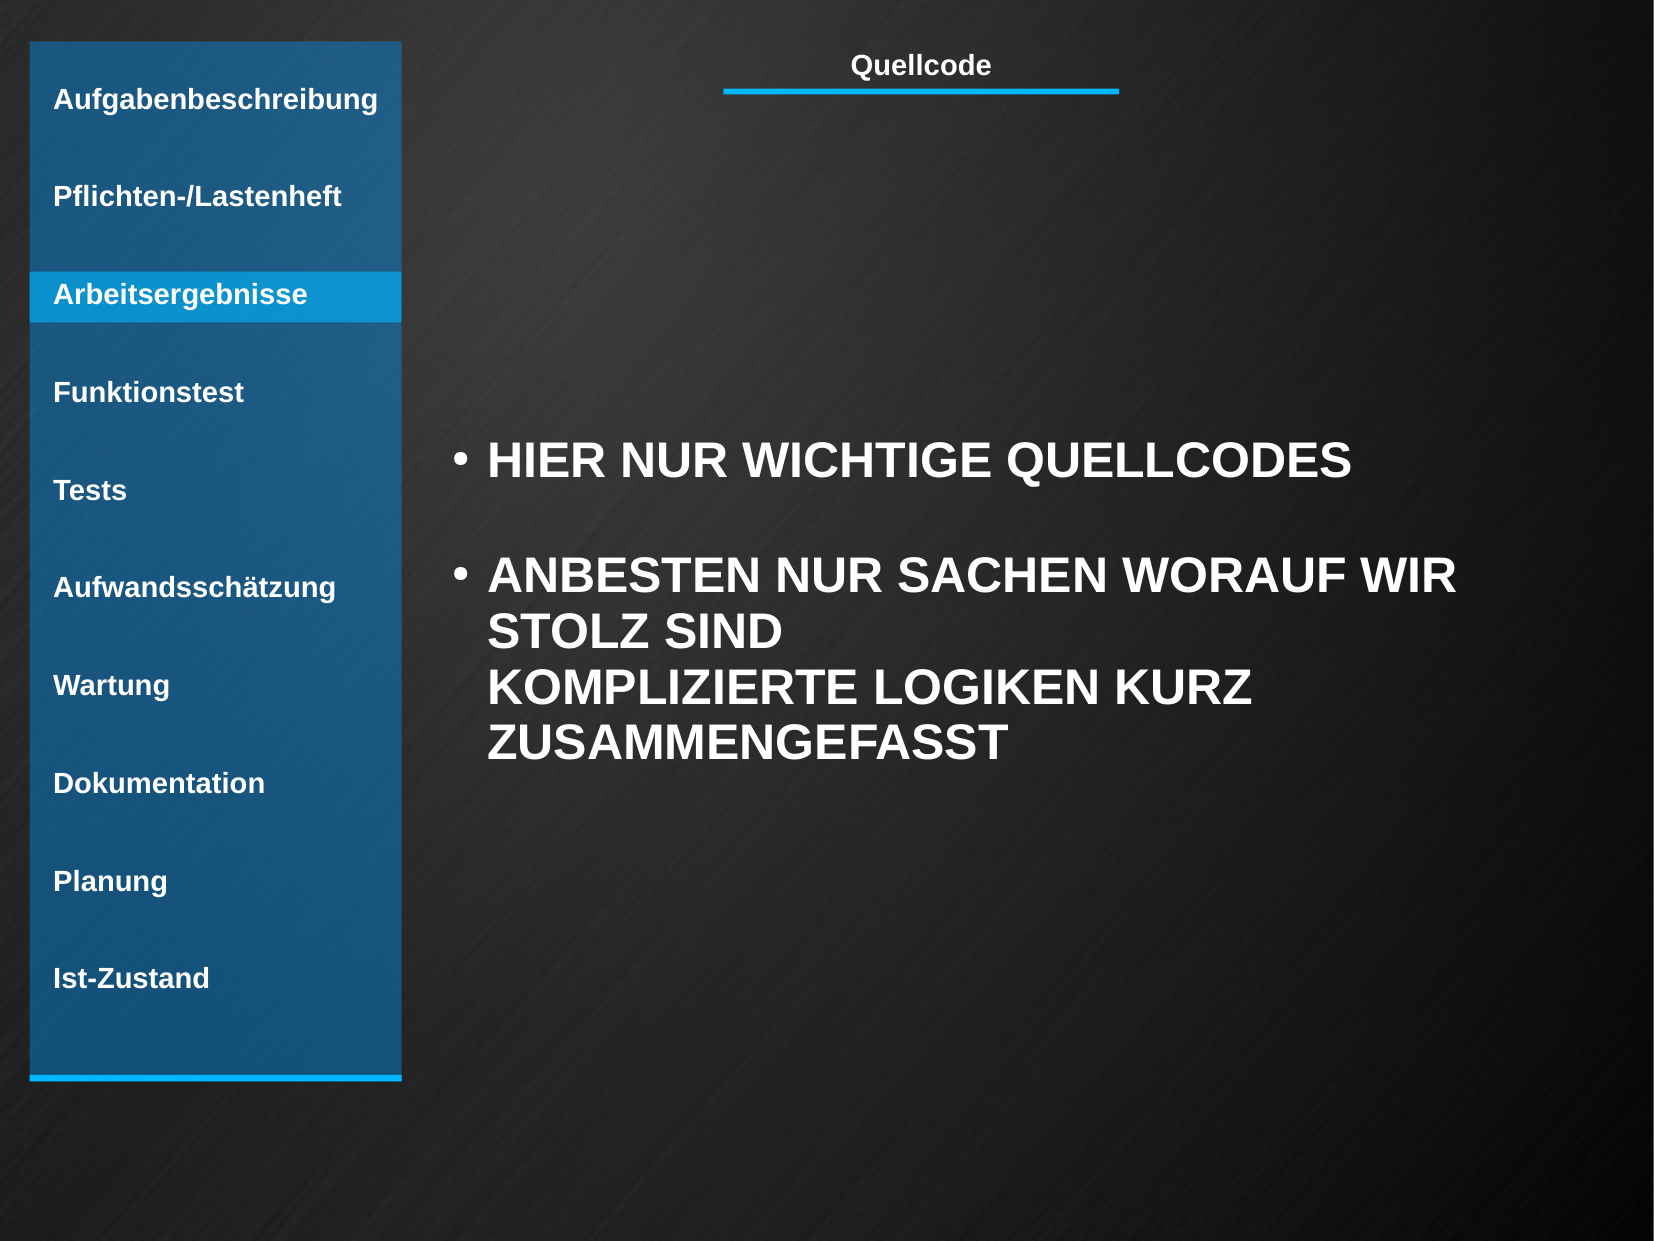

Quellcode
Aufgabenbeschreibung
Pflichten-/Lastenheft
Arbeitsergebnisse
Funktionstest
Tests
Aufwandsschätzung
Wartung
Dokumentation
Planung
Ist-Zustand
#
HIER NUR WICHTIGE QUELLCODES
ANBESTEN NUR SACHEN WORAUF WIR STOLZ SIND
KOMPLIZIERTE LOGIKEN KURZ ZUSAMMENGEFASST